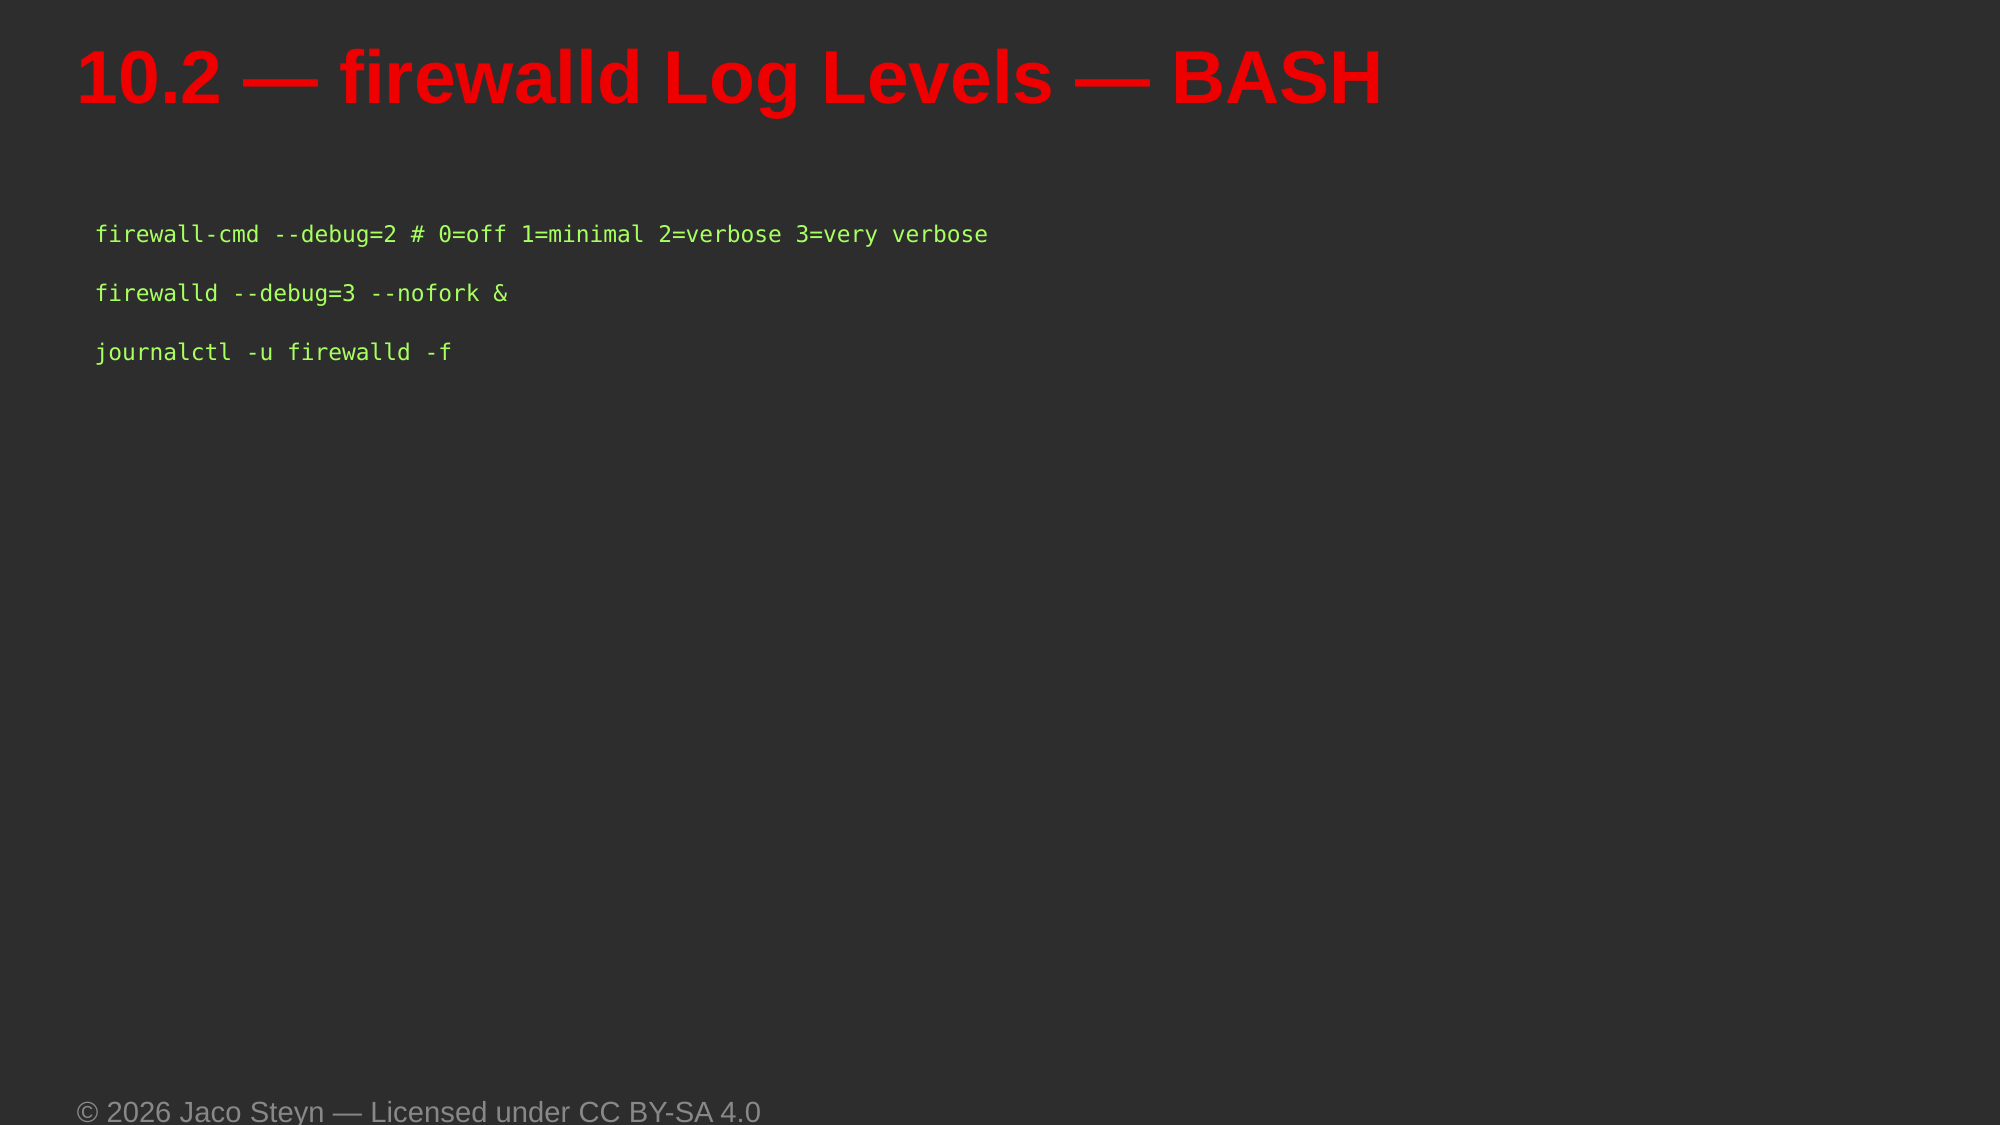

10.2 — firewalld Log Levels — BASH
firewall-cmd --debug=2 # 0=off 1=minimal 2=verbose 3=very verbose
firewalld --debug=3 --nofork &
journalctl -u firewalld -f
© 2026 Jaco Steyn — Licensed under CC BY-SA 4.0